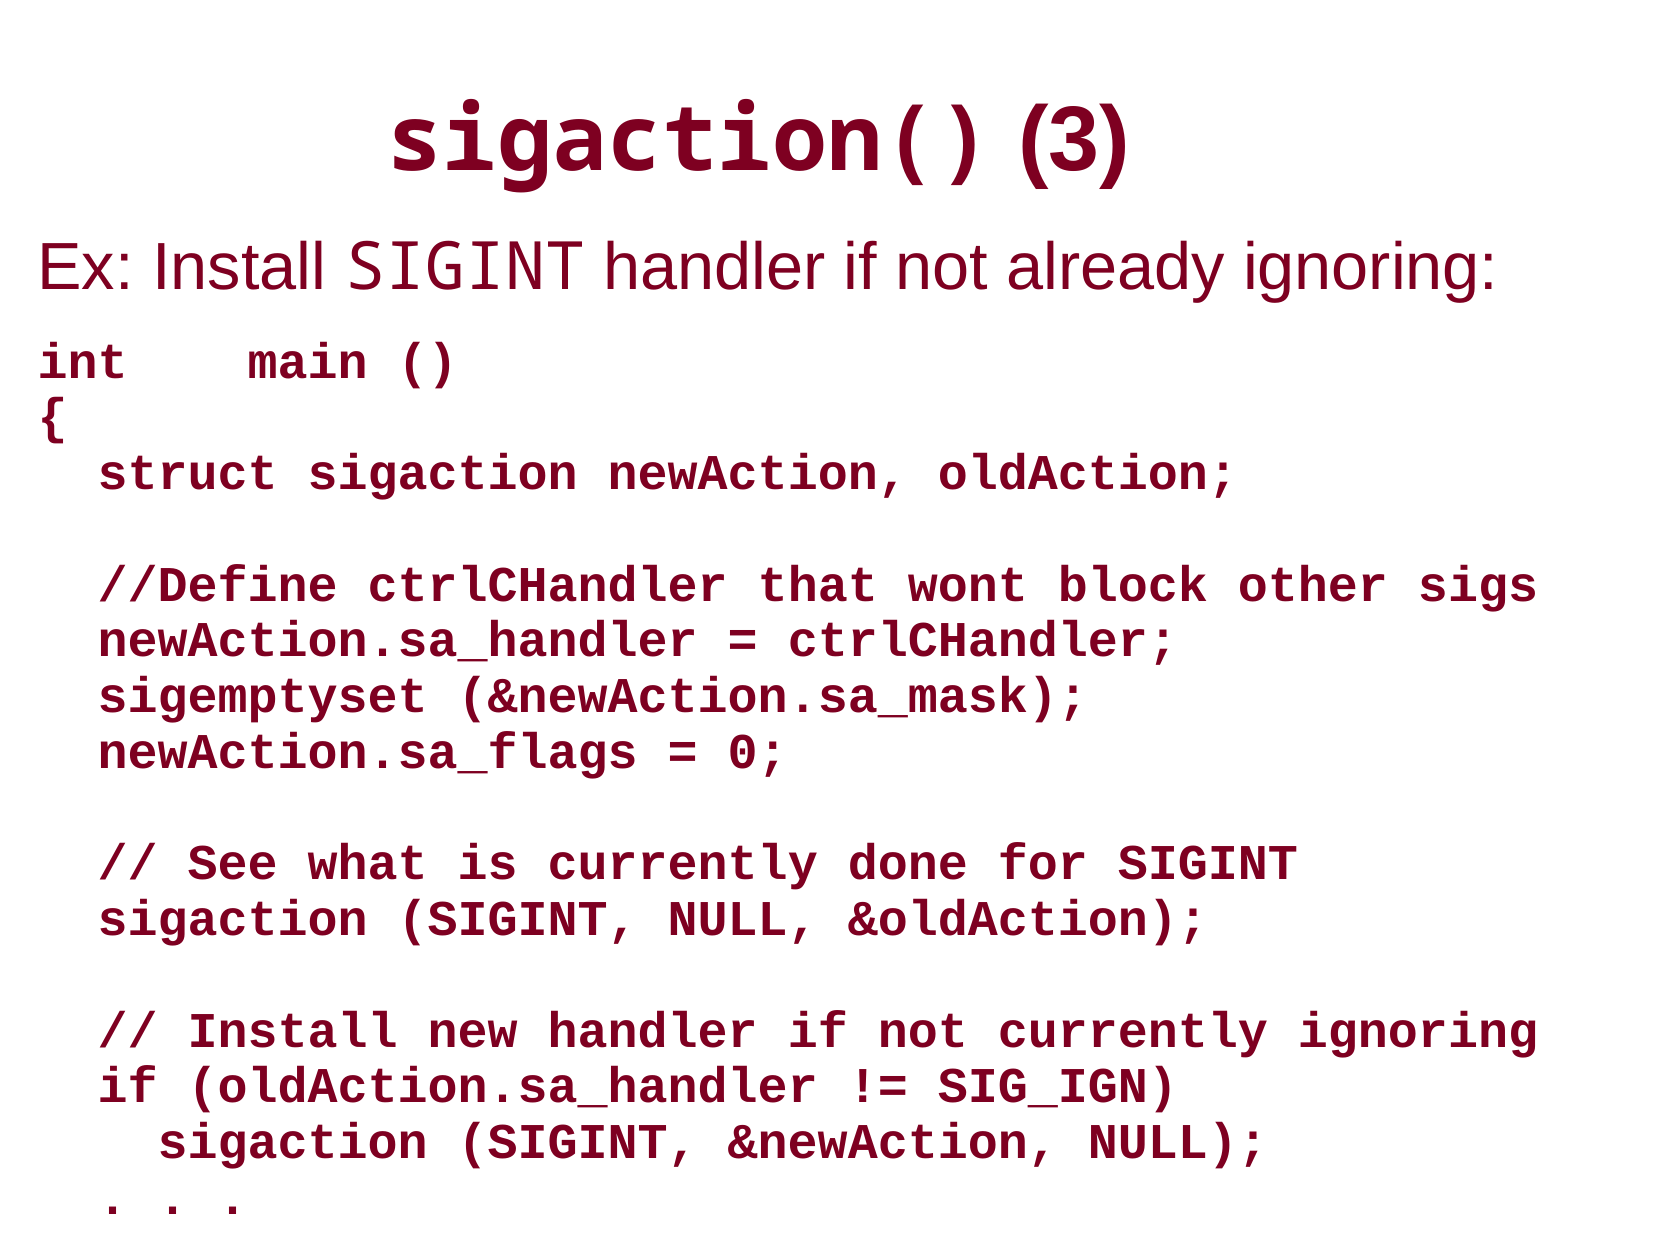

# sigaction() (3)
Ex: Install SIGINT handler if not already ignoring:
int main ()
{
 struct sigaction newAction, oldAction;
 //Define ctrlCHandler that wont block other sigs
 newAction.sa_handler = ctrlCHandler;
 sigemptyset (&newAction.sa_mask);
 newAction.sa_flags = 0;
 // See what is currently done for SIGINT
 sigaction (SIGINT, NULL, &oldAction);
 // Install new handler if not currently ignoring
 if (oldAction.sa_handler != SIG_IGN)
 sigaction (SIGINT, &newAction, NULL);
 . . .